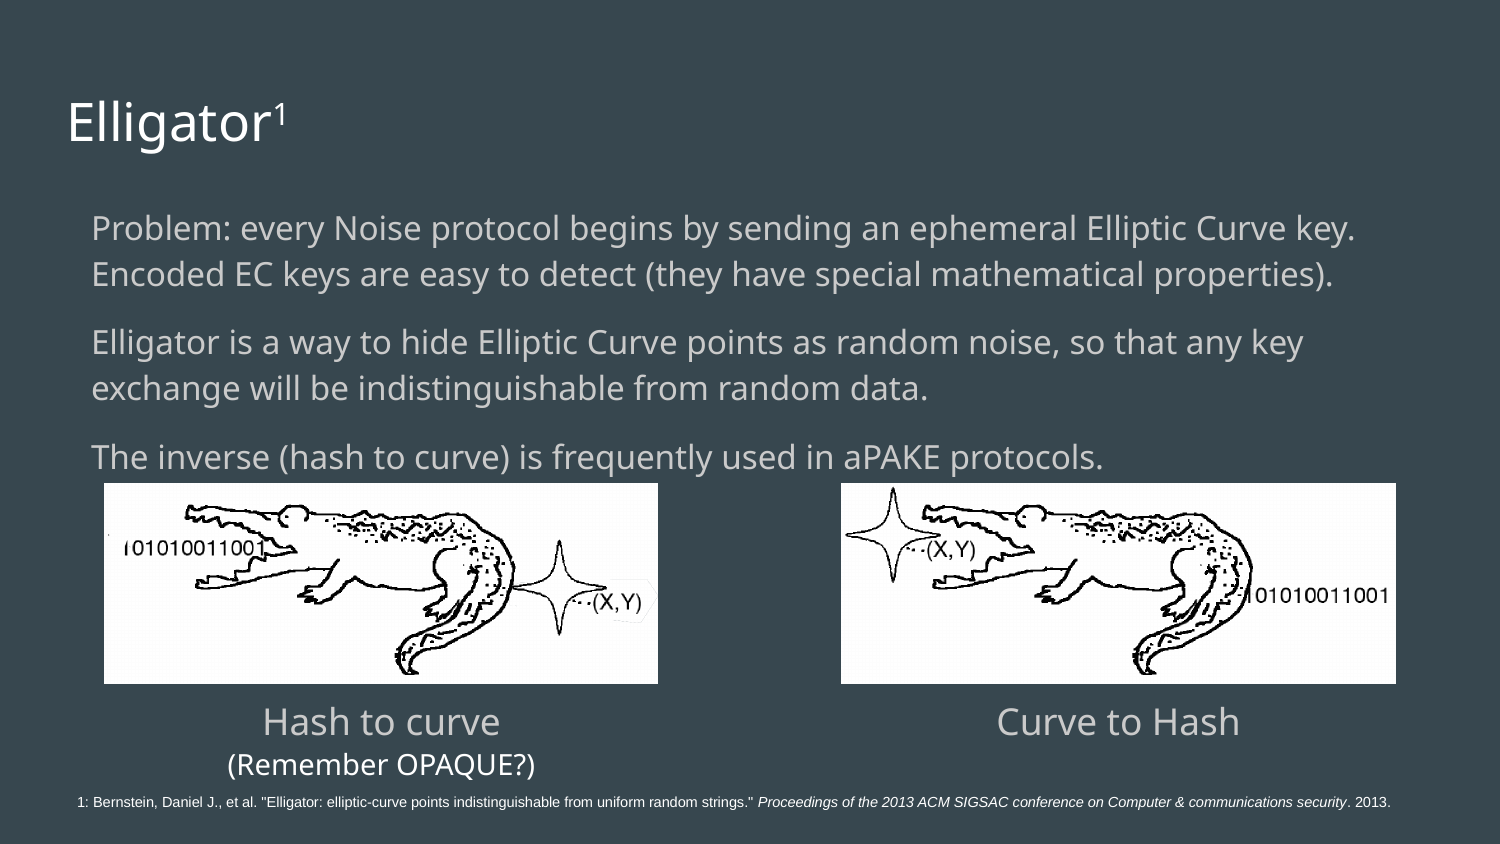

# Elligator1
Problem: every Noise protocol begins by sending an ephemeral Elliptic Curve key.
Encoded EC keys are easy to detect (they have special mathematical properties).
Elligator is a way to hide Elliptic Curve points as random noise, so that any key exchange will be indistinguishable from random data.
The inverse (hash to curve) is frequently used in aPAKE protocols.
Hash to curve
Curve to Hash
(Remember OPAQUE?)
1: Bernstein, Daniel J., et al. "Elligator: elliptic-curve points indistinguishable from uniform random strings." Proceedings of the 2013 ACM SIGSAC conference on Computer & communications security. 2013.